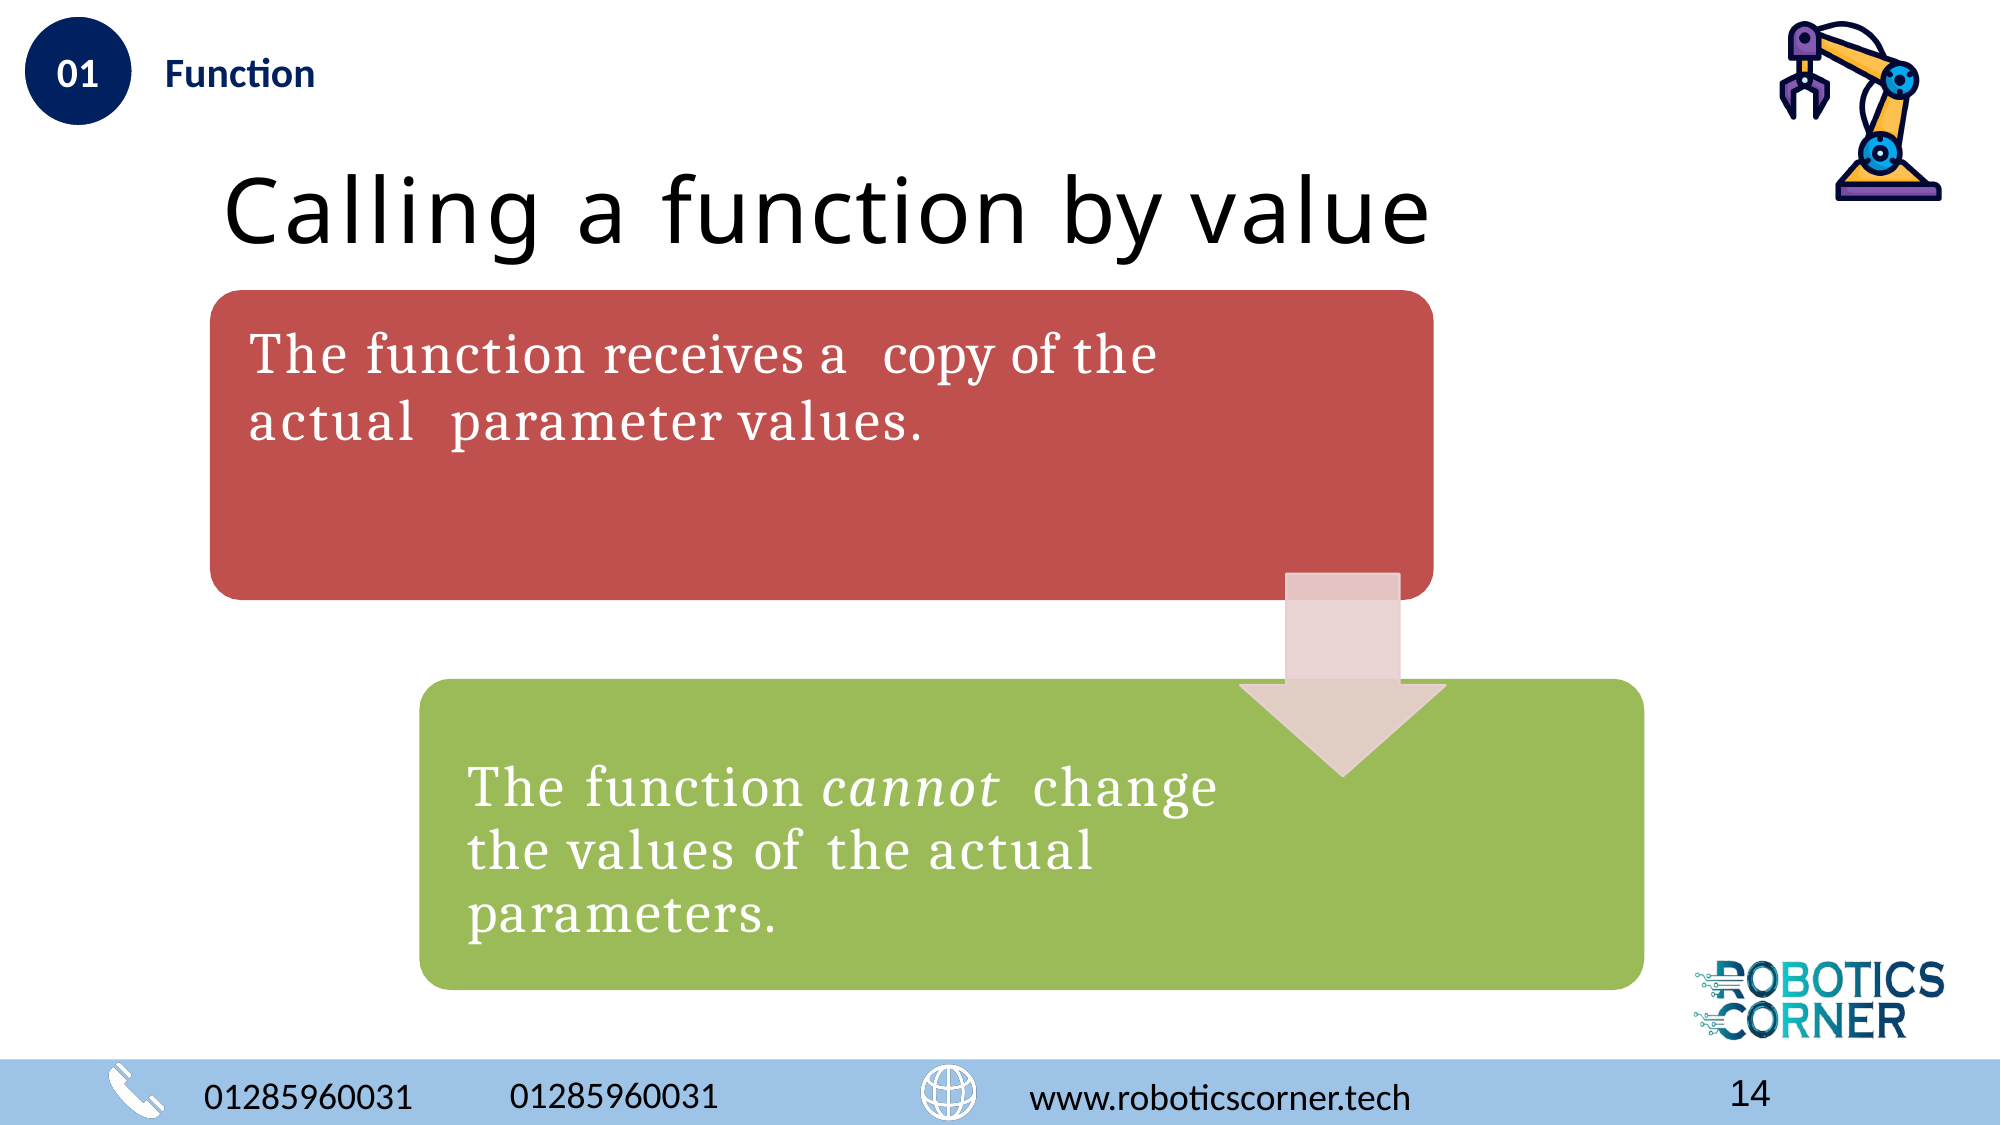

01
Function
# Calling a function by value
The function receives a copy of the actual parameter values.
The function cannot change the values of the actual parameters.